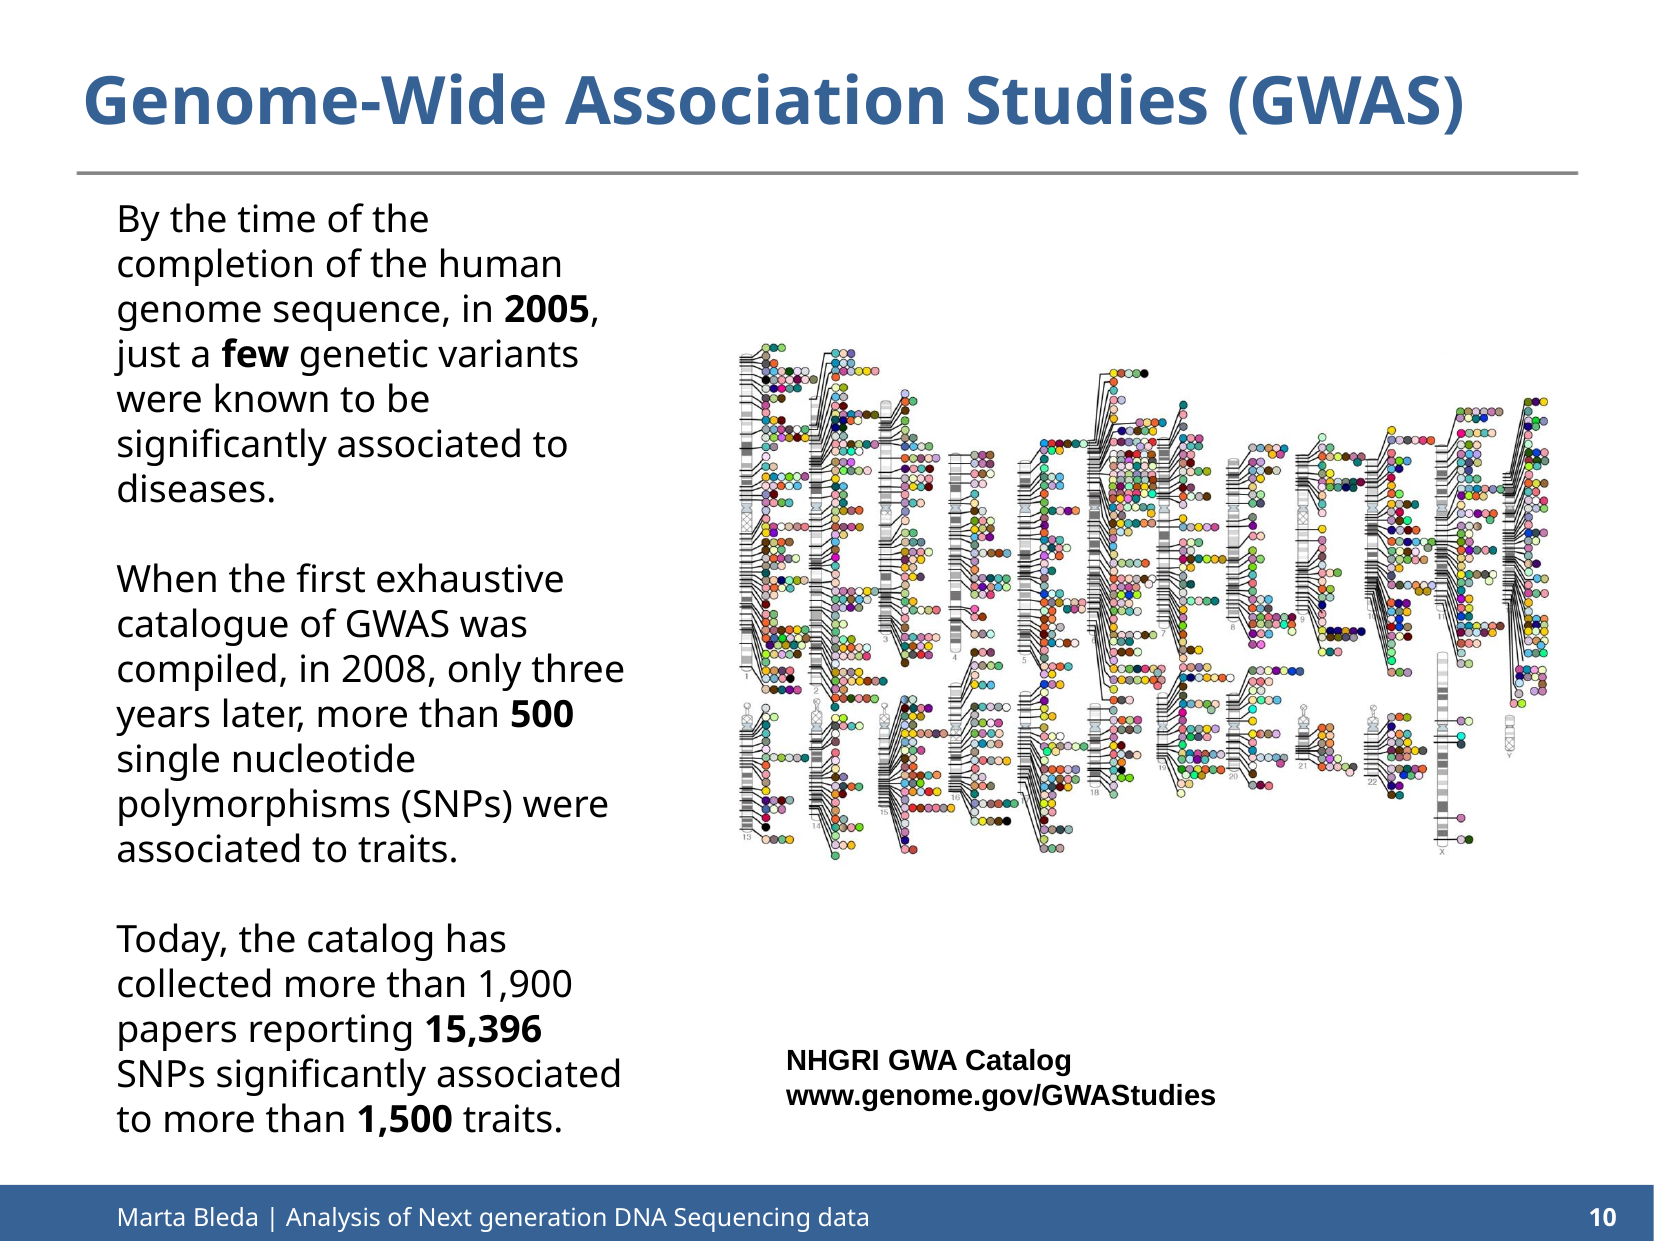

# Genome-Wide Association Studies (GWAS)
By the time of the completion of the human genome sequence, in 2005, just a few genetic variants were known to be significantly associated to diseases.
When the first exhaustive catalogue of GWAS was compiled, in 2008, only three years later, more than 500 single nucleotide polymorphisms (SNPs) were associated to traits.
Today, the catalog has collected more than 1,900 papers reporting 15,396 SNPs significantly associated to more than 1,500 traits.
NHGRI GWA Catalog
www.genome.gov/GWAStudies
Marta Bleda | Analysis of Next generation DNA Sequencing data
10